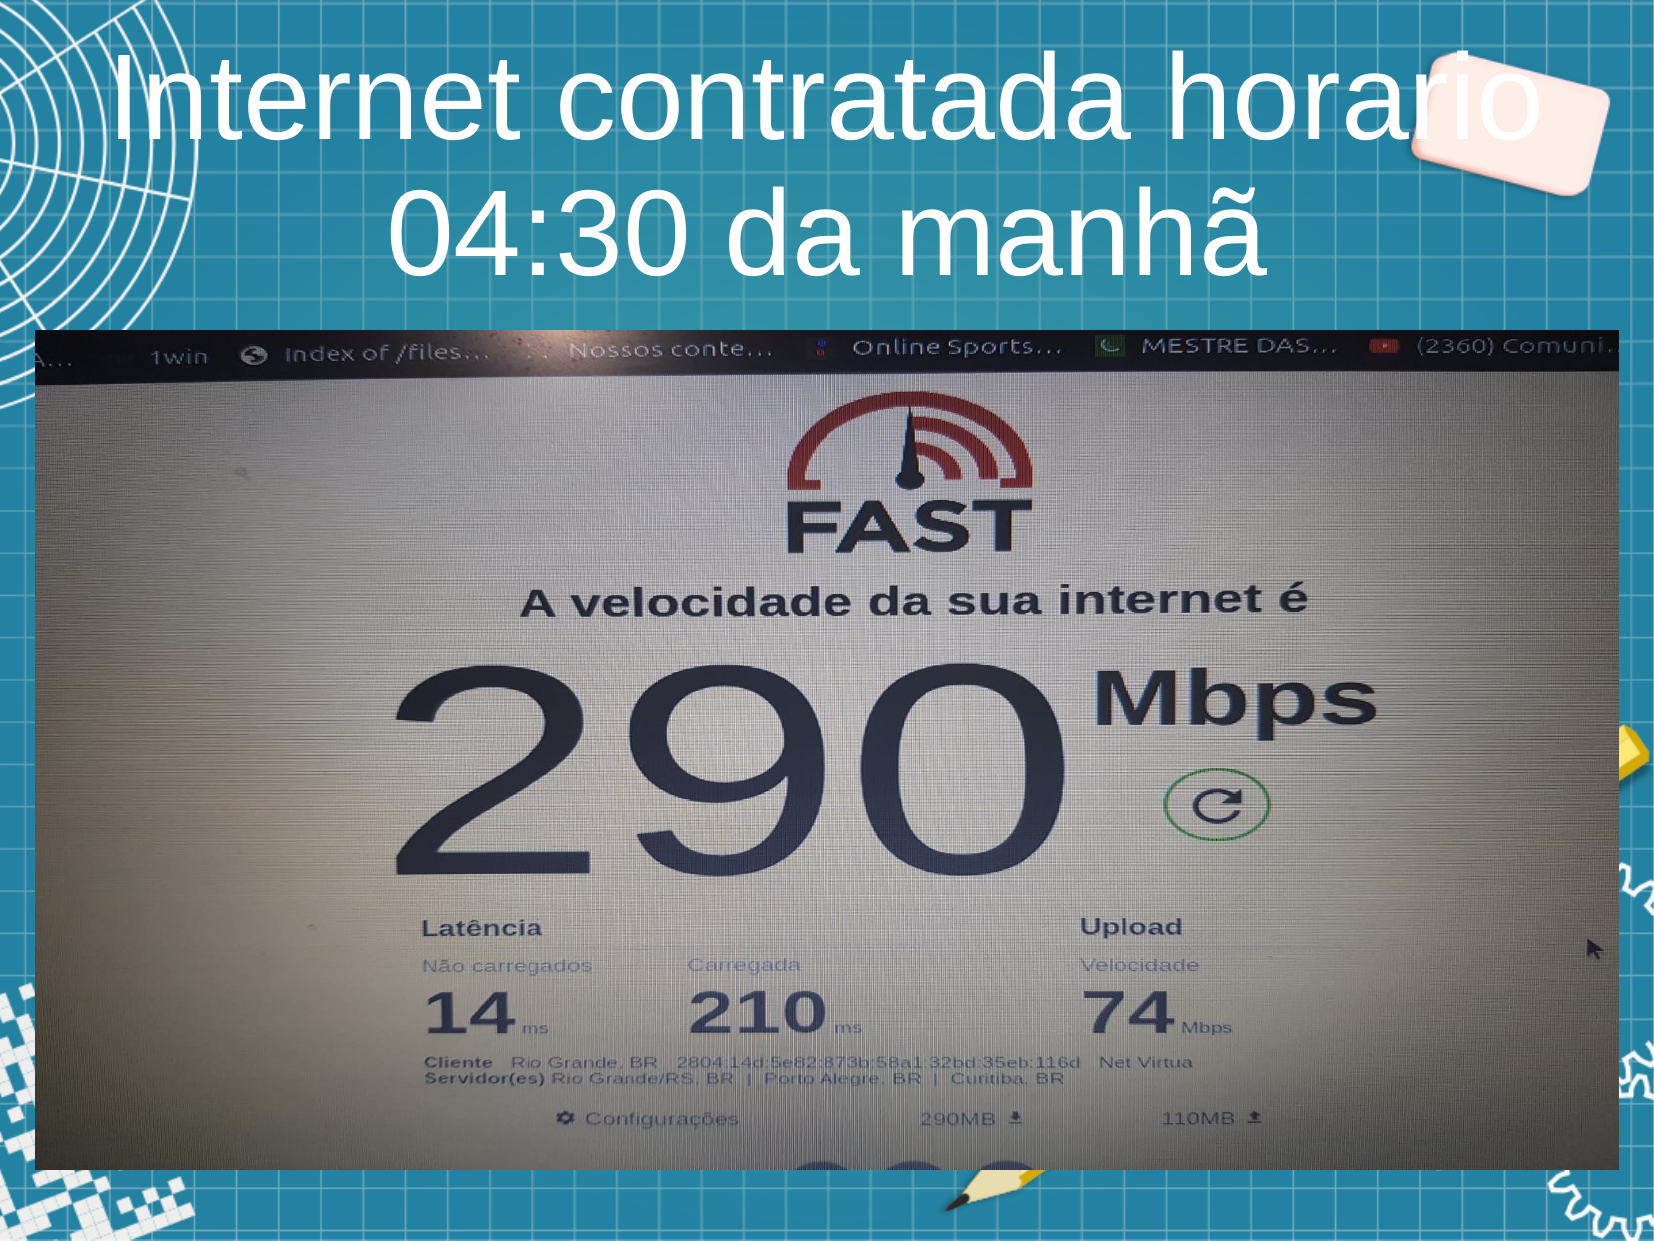

# Internet contratada horario 04:30 da manhã